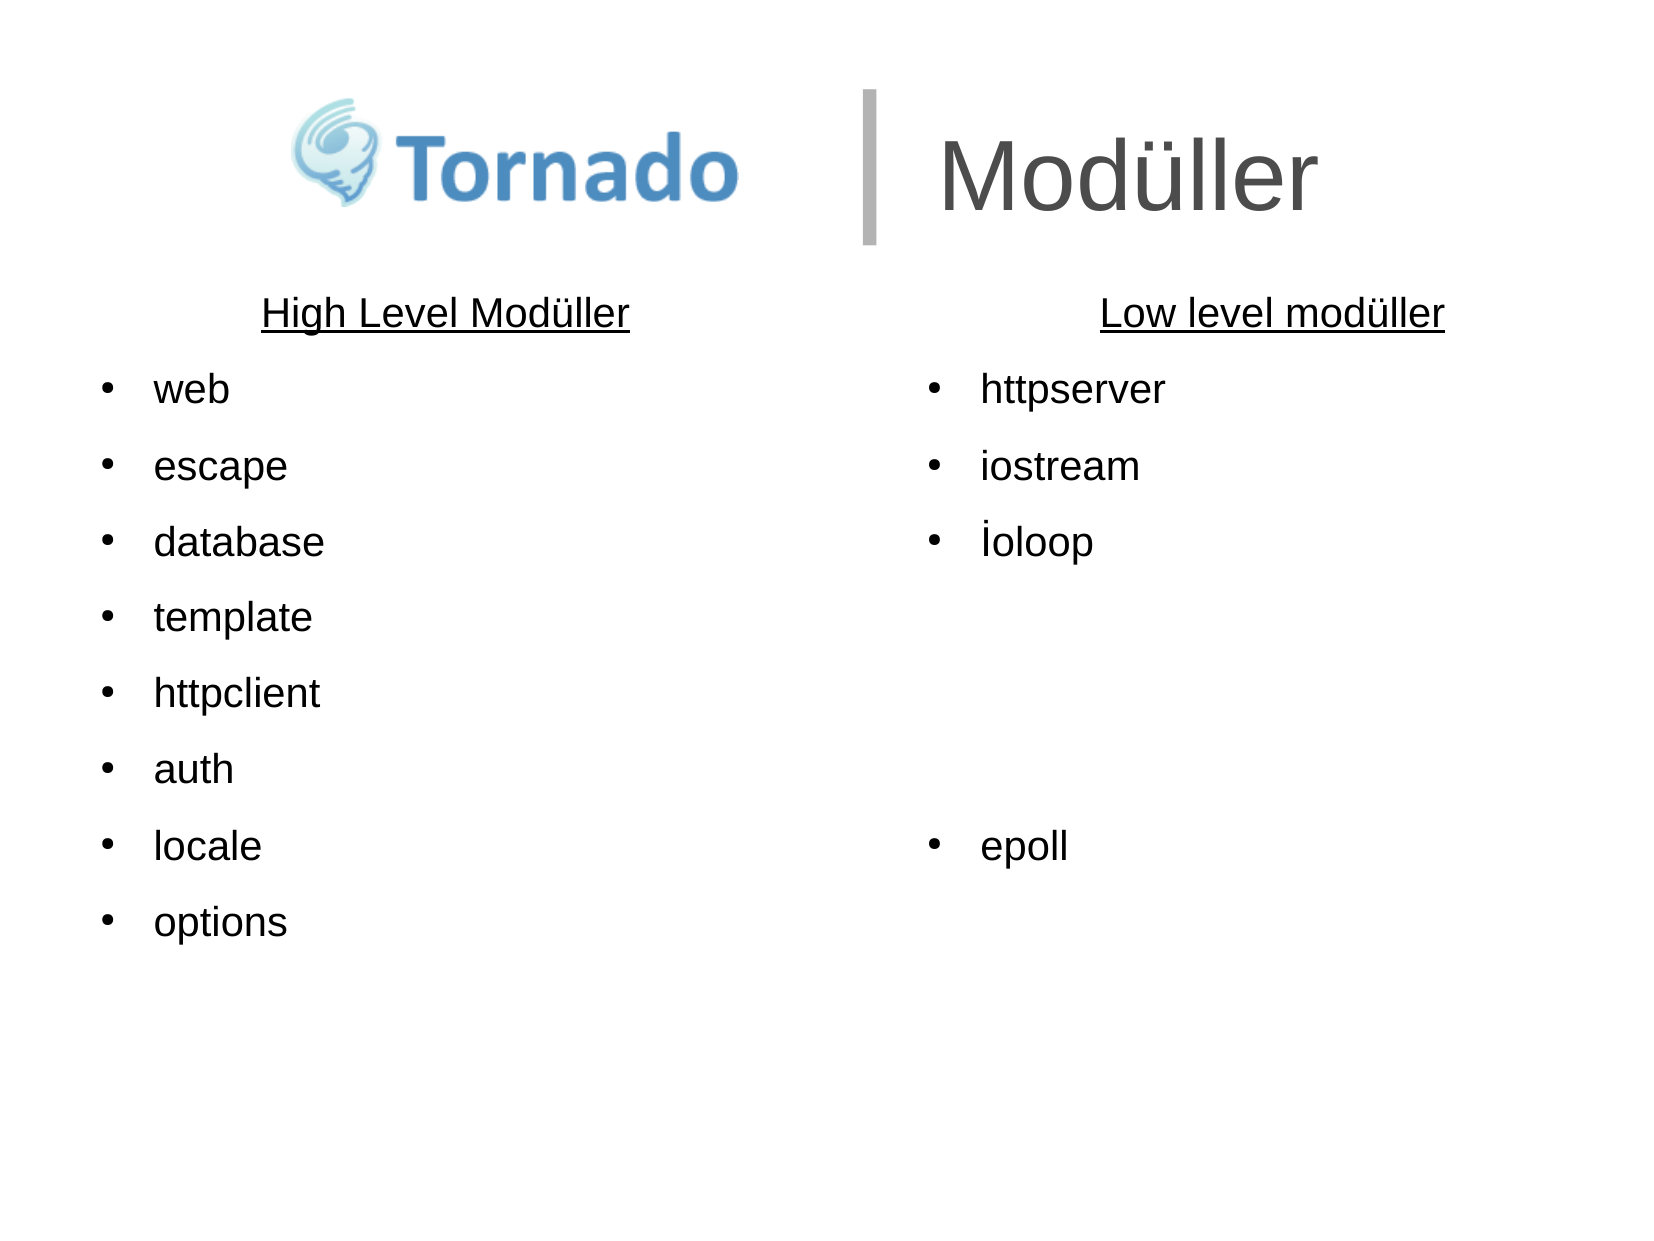

#
| Modüller
High Level Modüller
web
escape
database
template
httpclient
auth
locale
options
Low level modüller
httpserver
iostream
İoloop
epoll